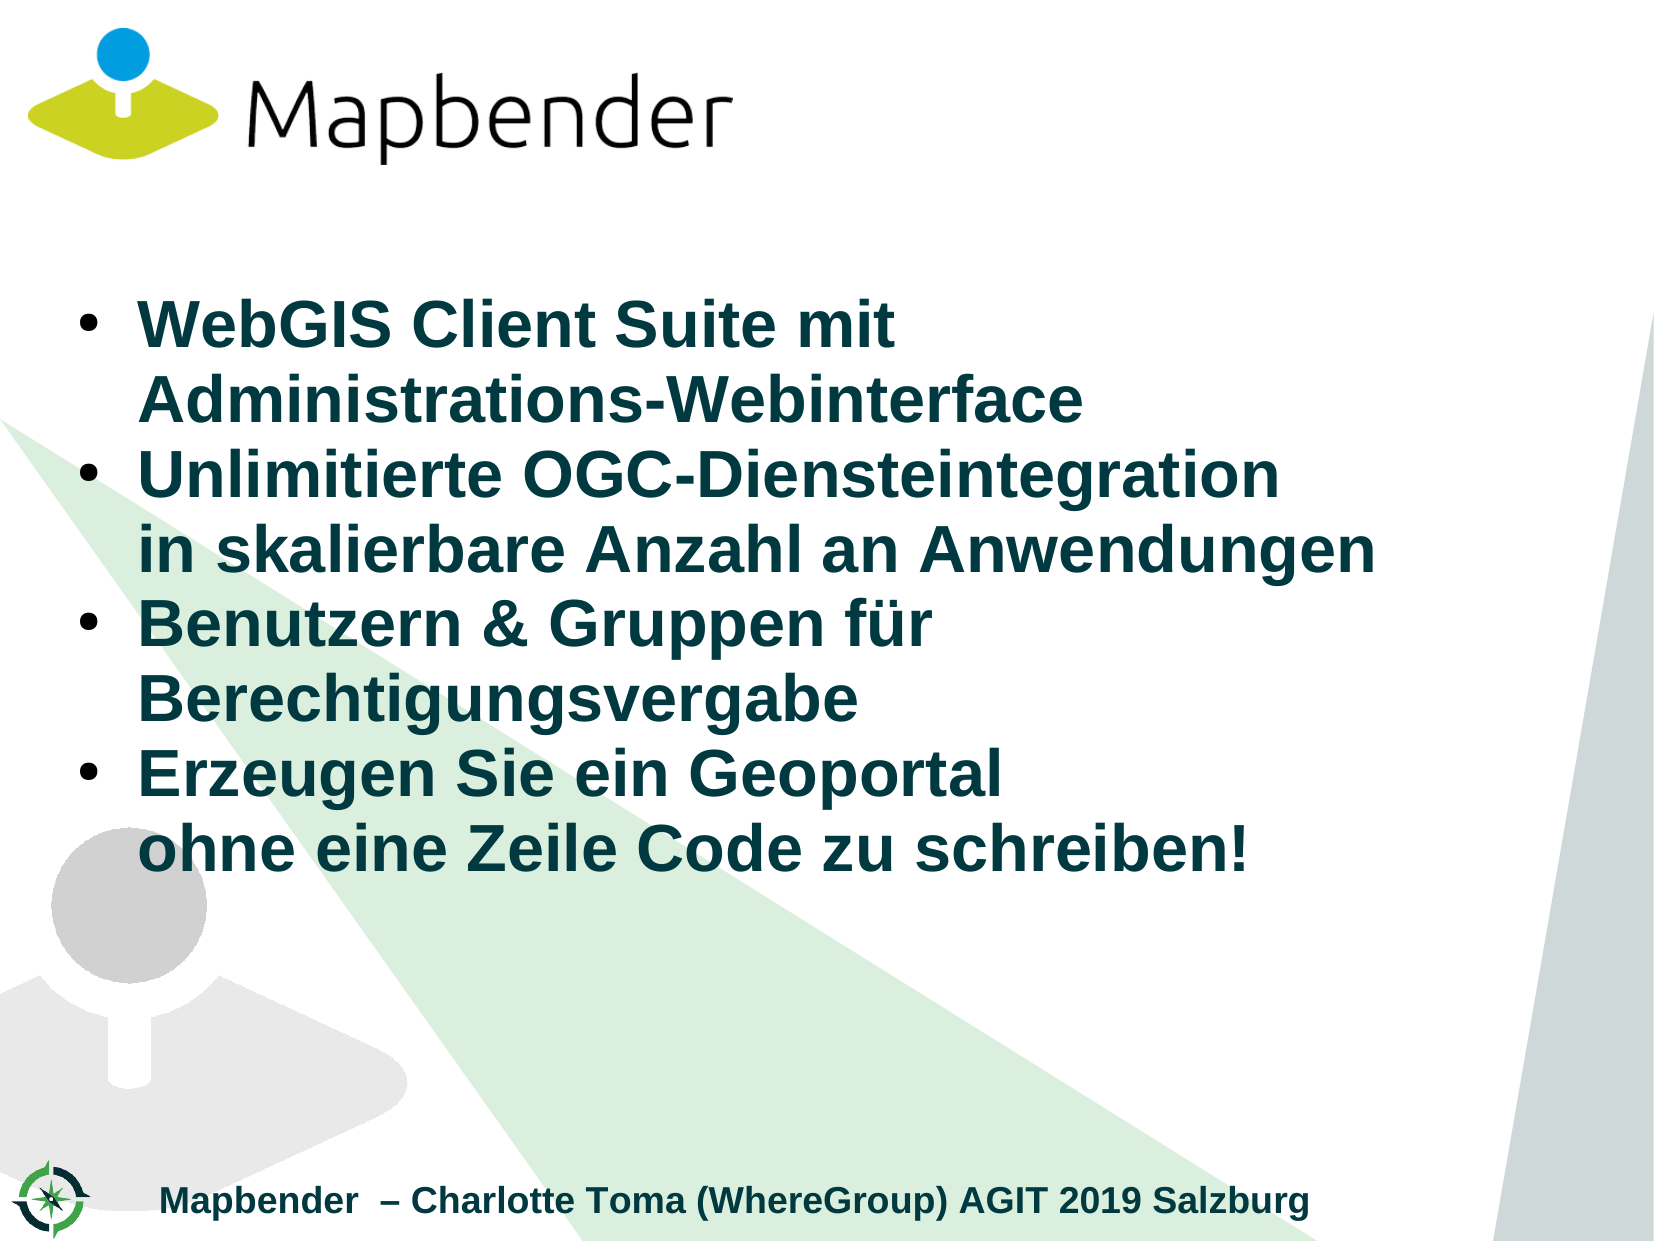

# WebGIS Client Suite mit
 Administrations-Webinterface
 Unlimitierte OGC-Diensteintegration
 in skalierbare Anzahl an Anwendungen
 Benutzern & Gruppen für
 Berechtigungsvergabe
 Erzeugen Sie ein Geoportal
 ohne eine Zeile Code zu schreiben!